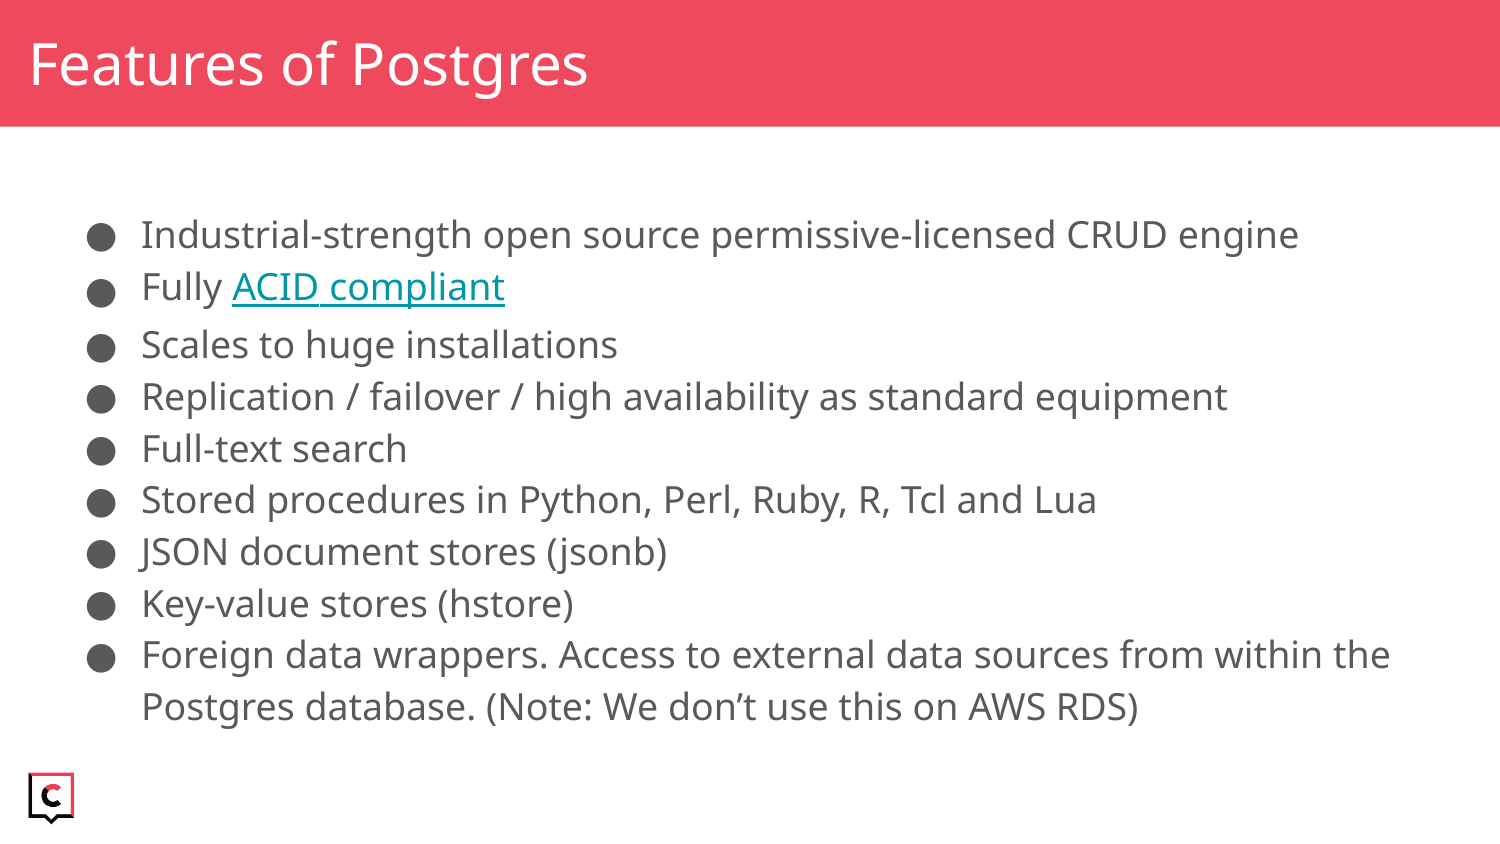

# Features of Postgres
Industrial-strength open source permissive-licensed CRUD engine
Fully ACID compliant
Scales to huge installations
Replication / failover / high availability as standard equipment
Full-text search
Stored procedures in Python, Perl, Ruby, R, Tcl and Lua
JSON document stores (jsonb)
Key-value stores (hstore)
Foreign data wrappers. Access to external data sources from within the Postgres database. (Note: We don’t use this on AWS RDS)